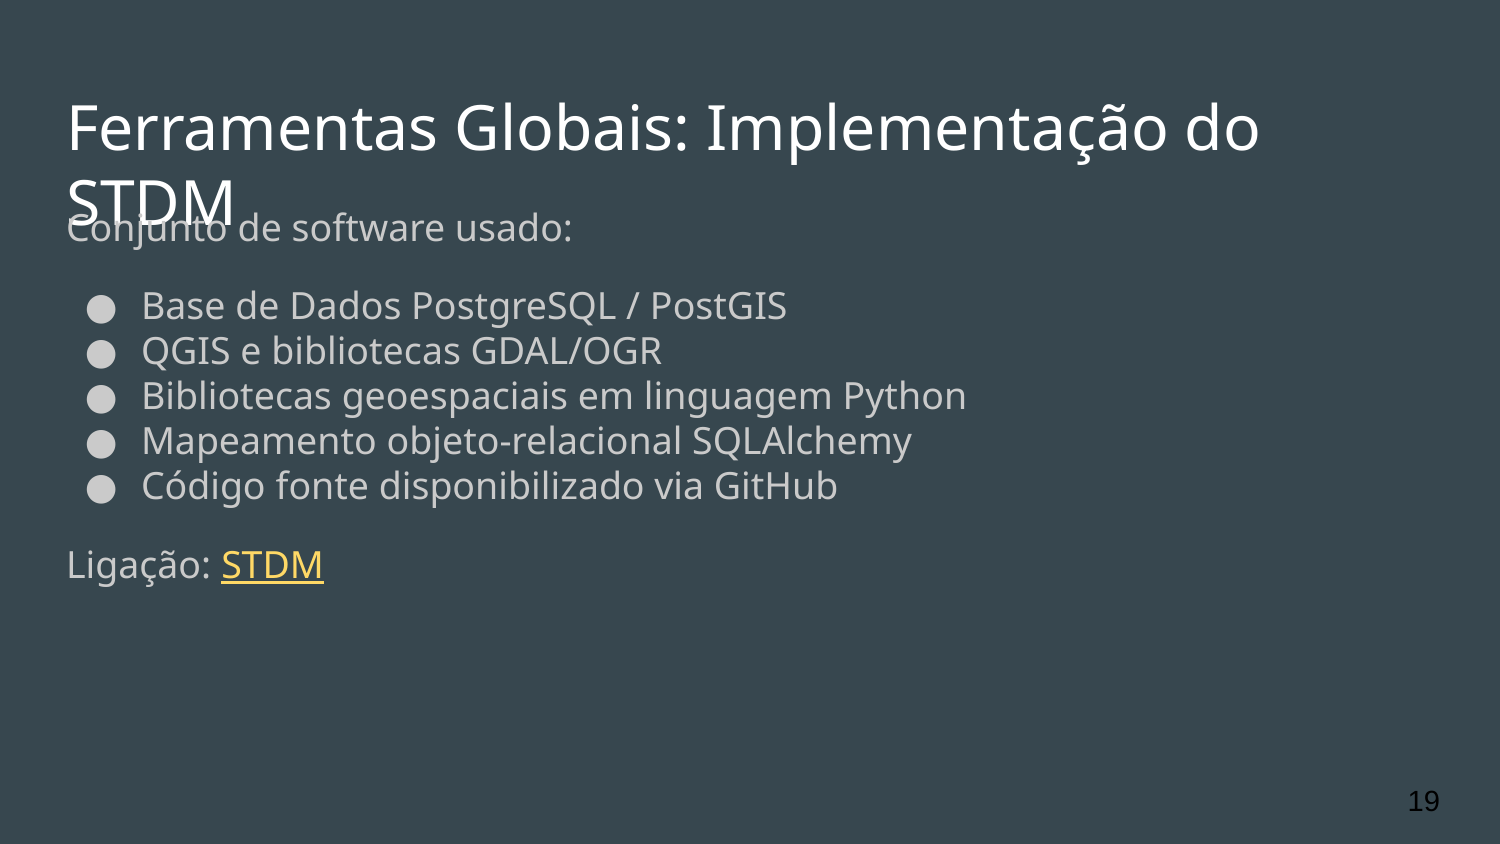

# Ferramentas Globais: Implementação do STDM
Conjunto de software usado:
Base de Dados PostgreSQL / PostGIS
QGIS e bibliotecas GDAL/OGR
Bibliotecas geoespaciais em linguagem Python
Mapeamento objeto-relacional SQLAlchemy
Código fonte disponibilizado via GitHub
Ligação: STDM